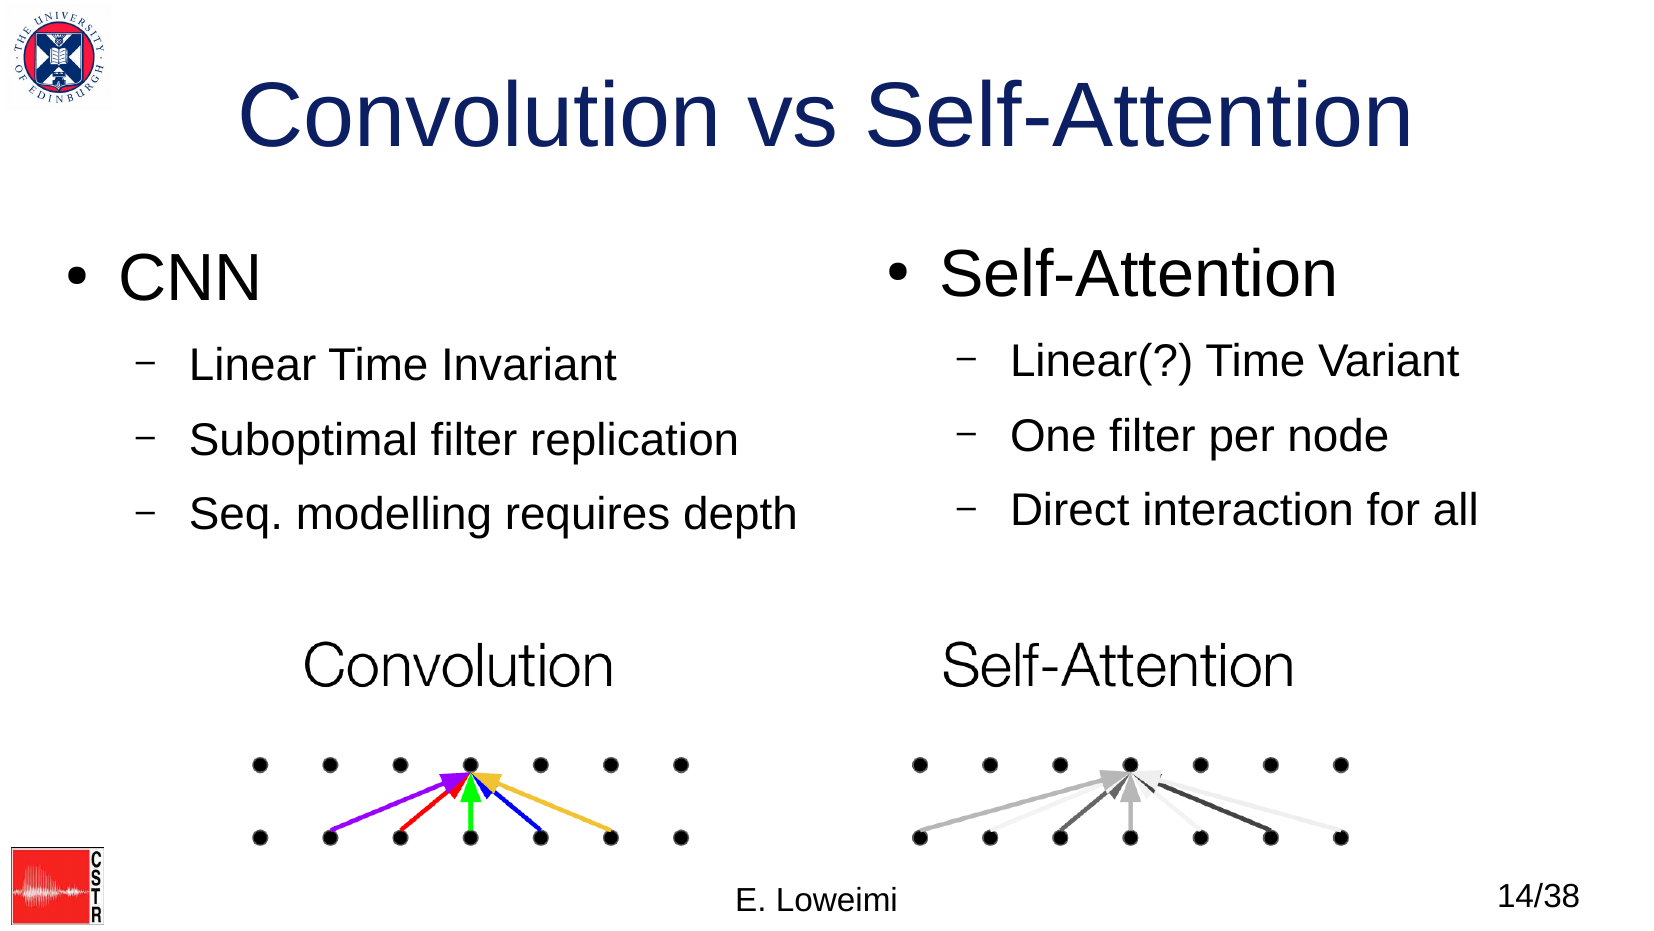

# Convolution vs Self-Attention
Self-Attention
Linear(?) Time Variant
One filter per node
Direct interaction for all
CNN
Linear Time Invariant
Suboptimal filter replication
Seq. modelling requires depth
14/38
E. Loweimi